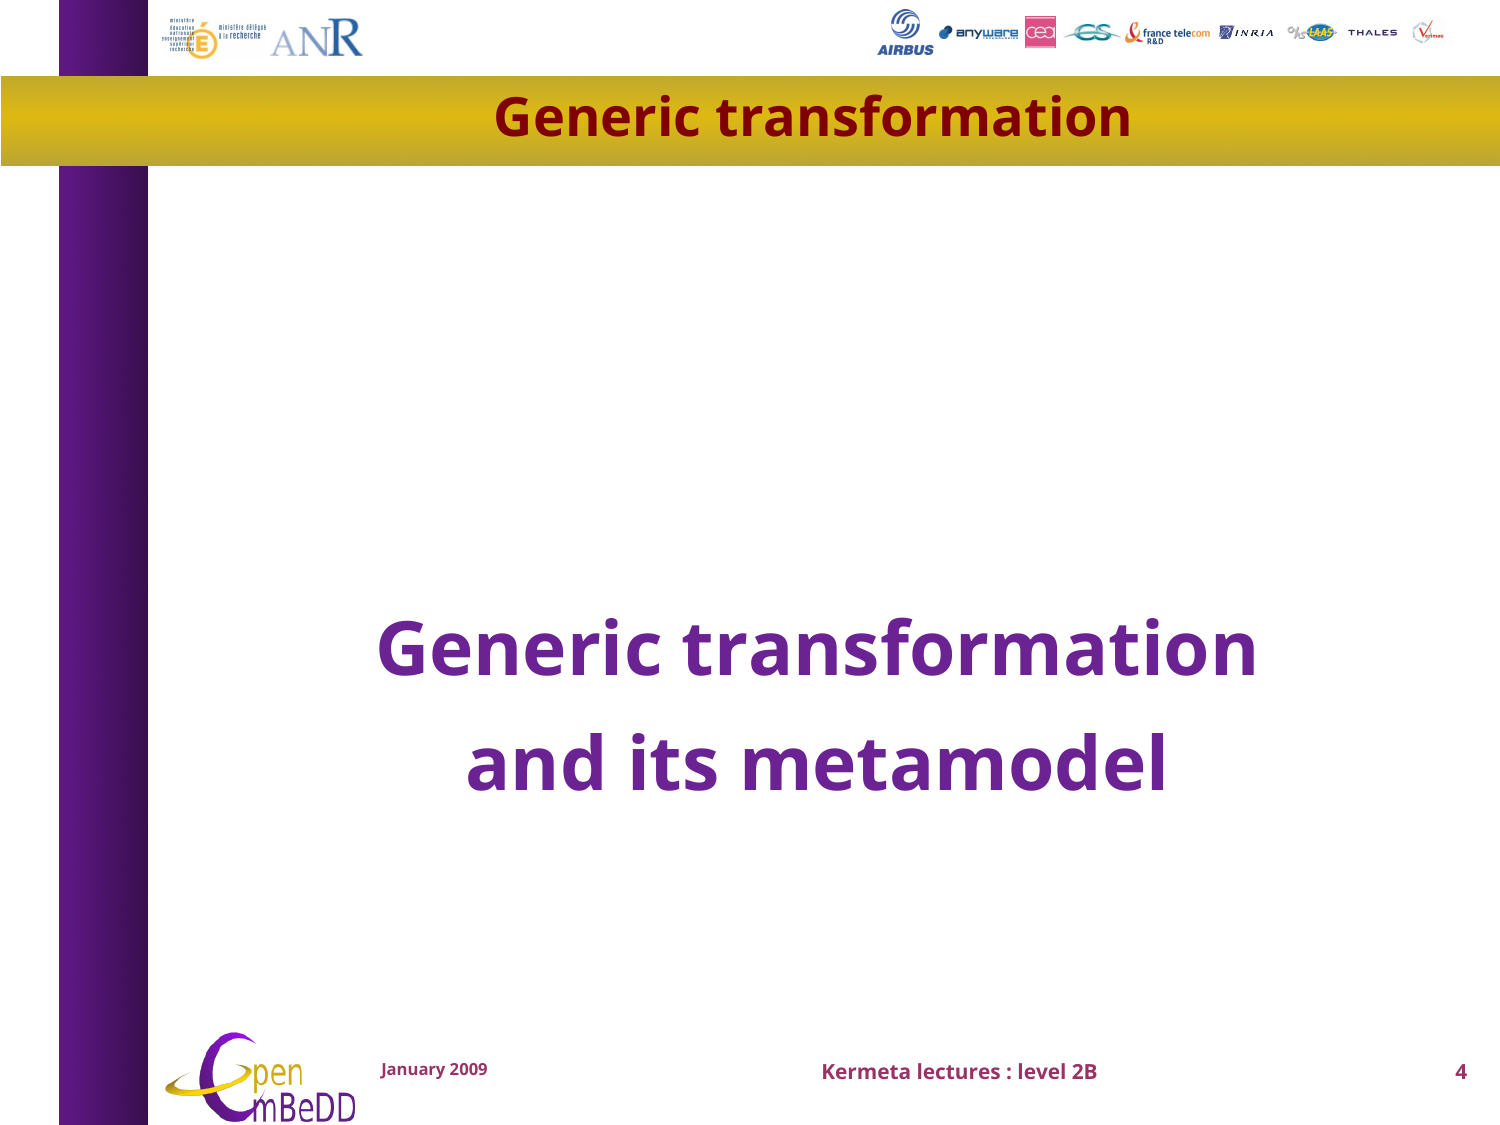

# Generic transformation
Generic transformation
and its metamodel
Pied de page
Pied de page fixe
4